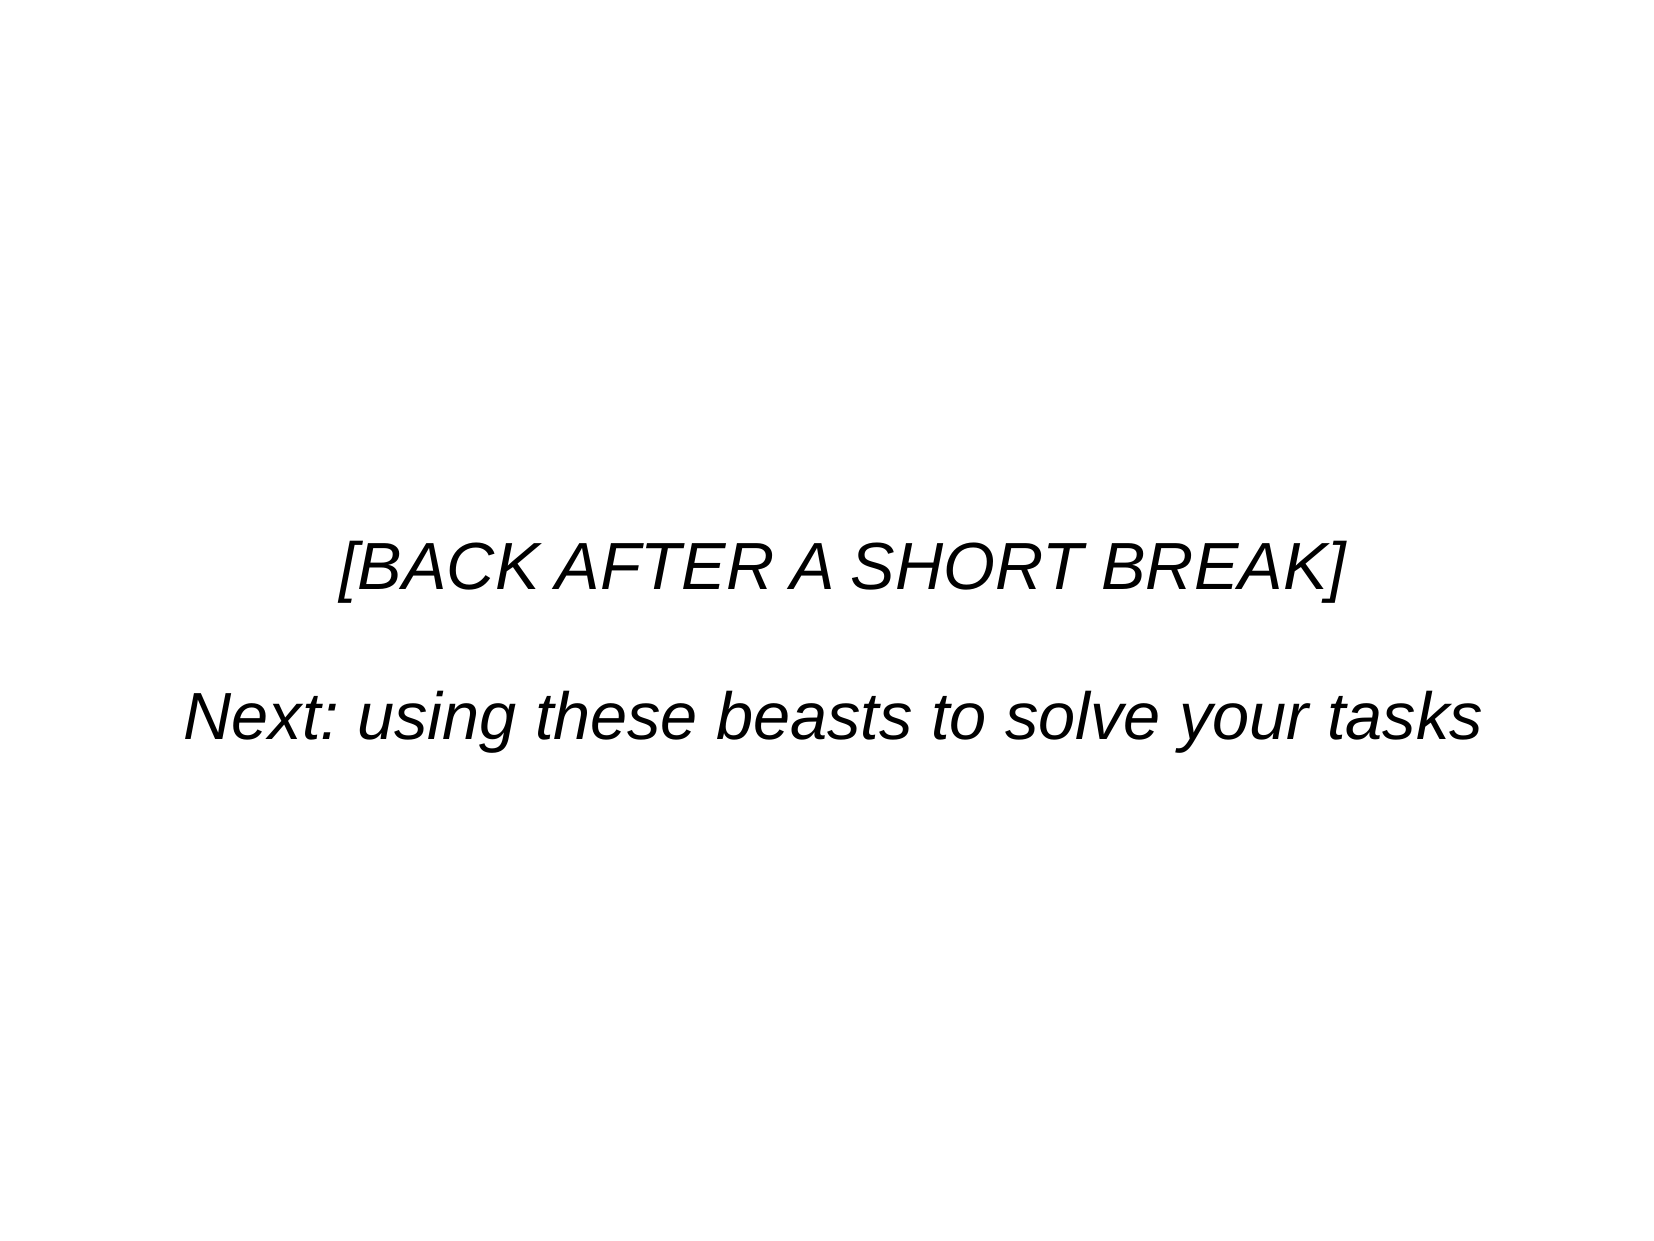

#
 [BACK AFTER A SHORT BREAK]
Next: using these beasts to solve your tasks